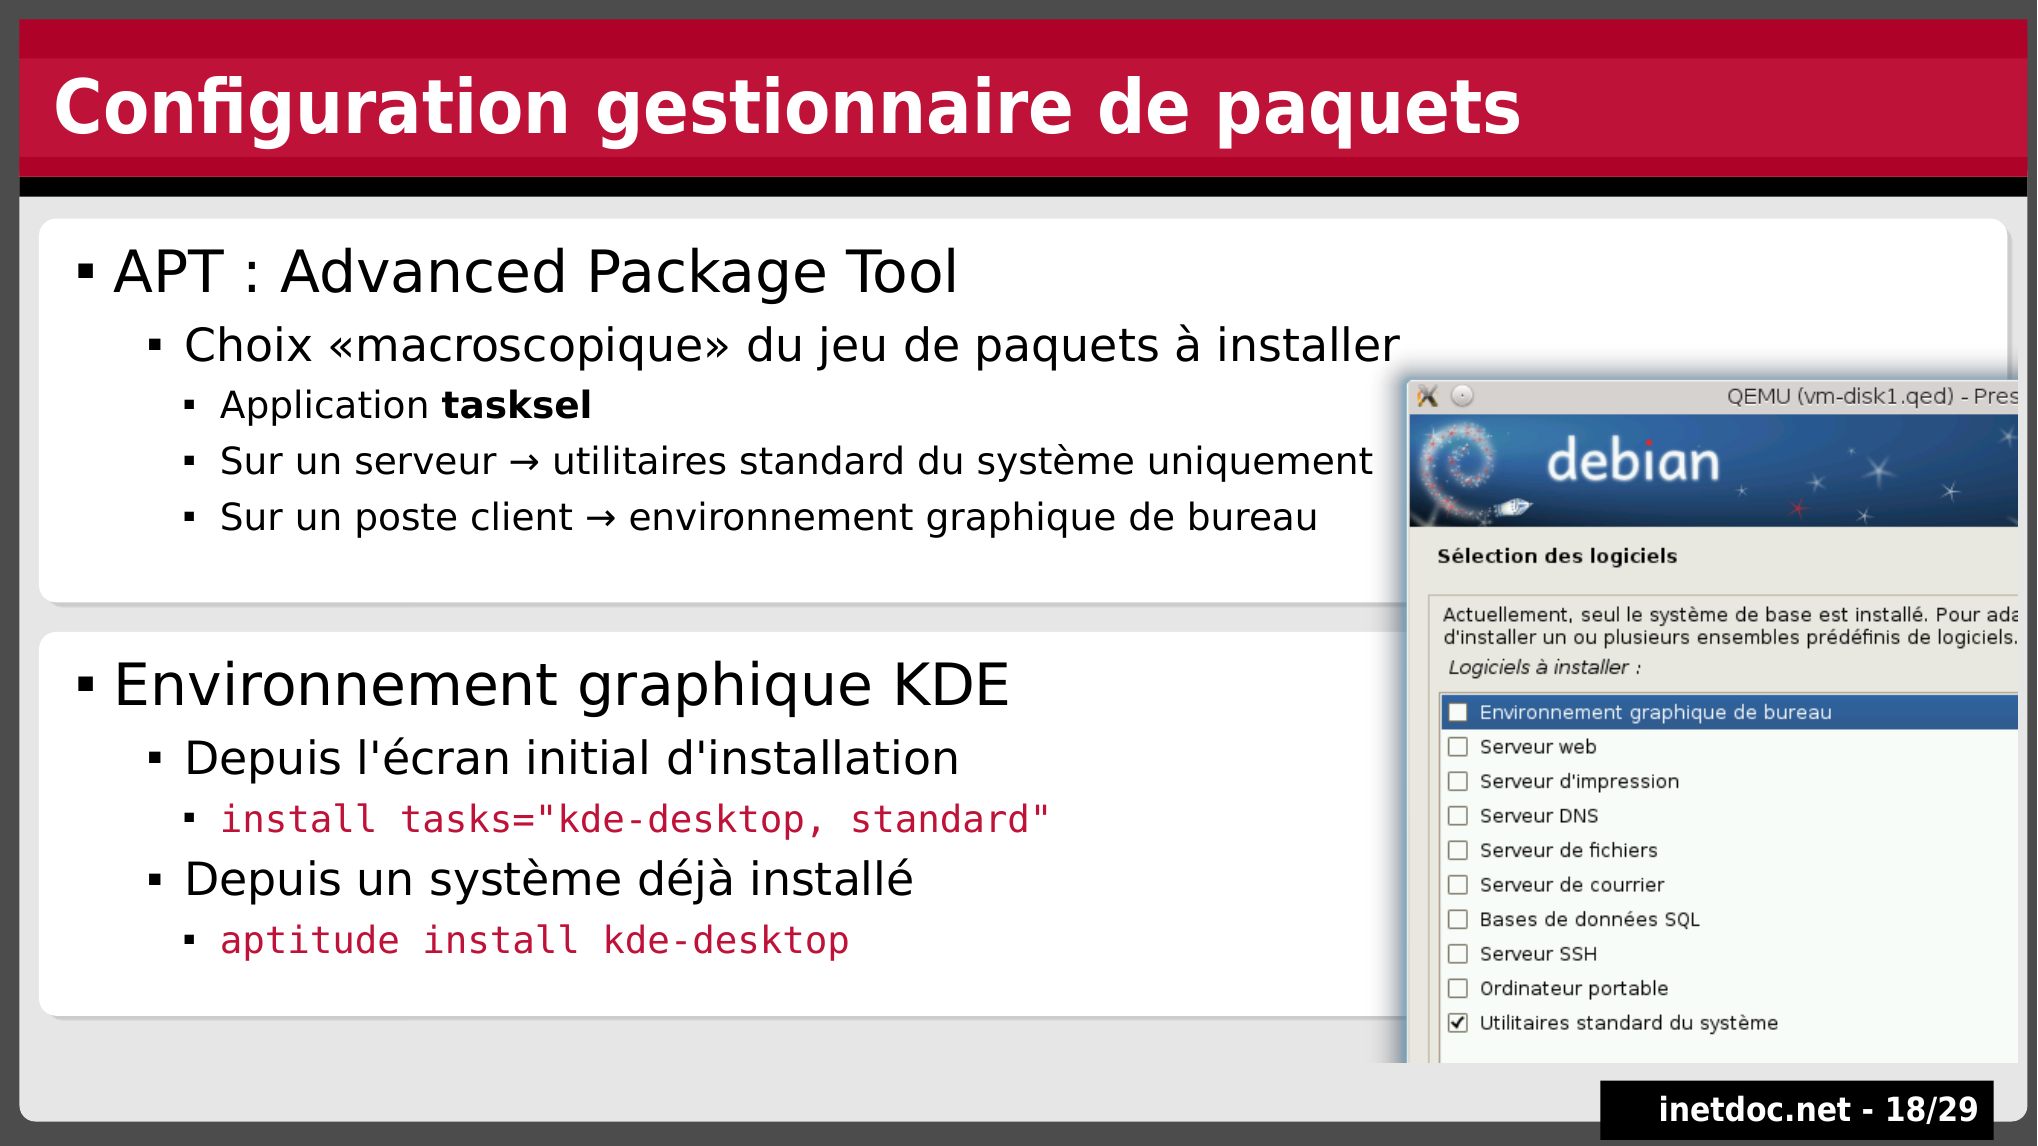

Configuration gestionnaire de paquets
APT : Advanced Package Tool
Choix «macroscopique» du jeu de paquets à installer
Application tasksel
Sur un serveur → utilitaires standard du système uniquement
Sur un poste client → environnement graphique de bureau
Environnement graphique KDE
Depuis l'écran initial d'installation
install tasks="kde-desktop, standard"
Depuis un système déjà installé
aptitude install kde-desktop
inetdoc.net - /29